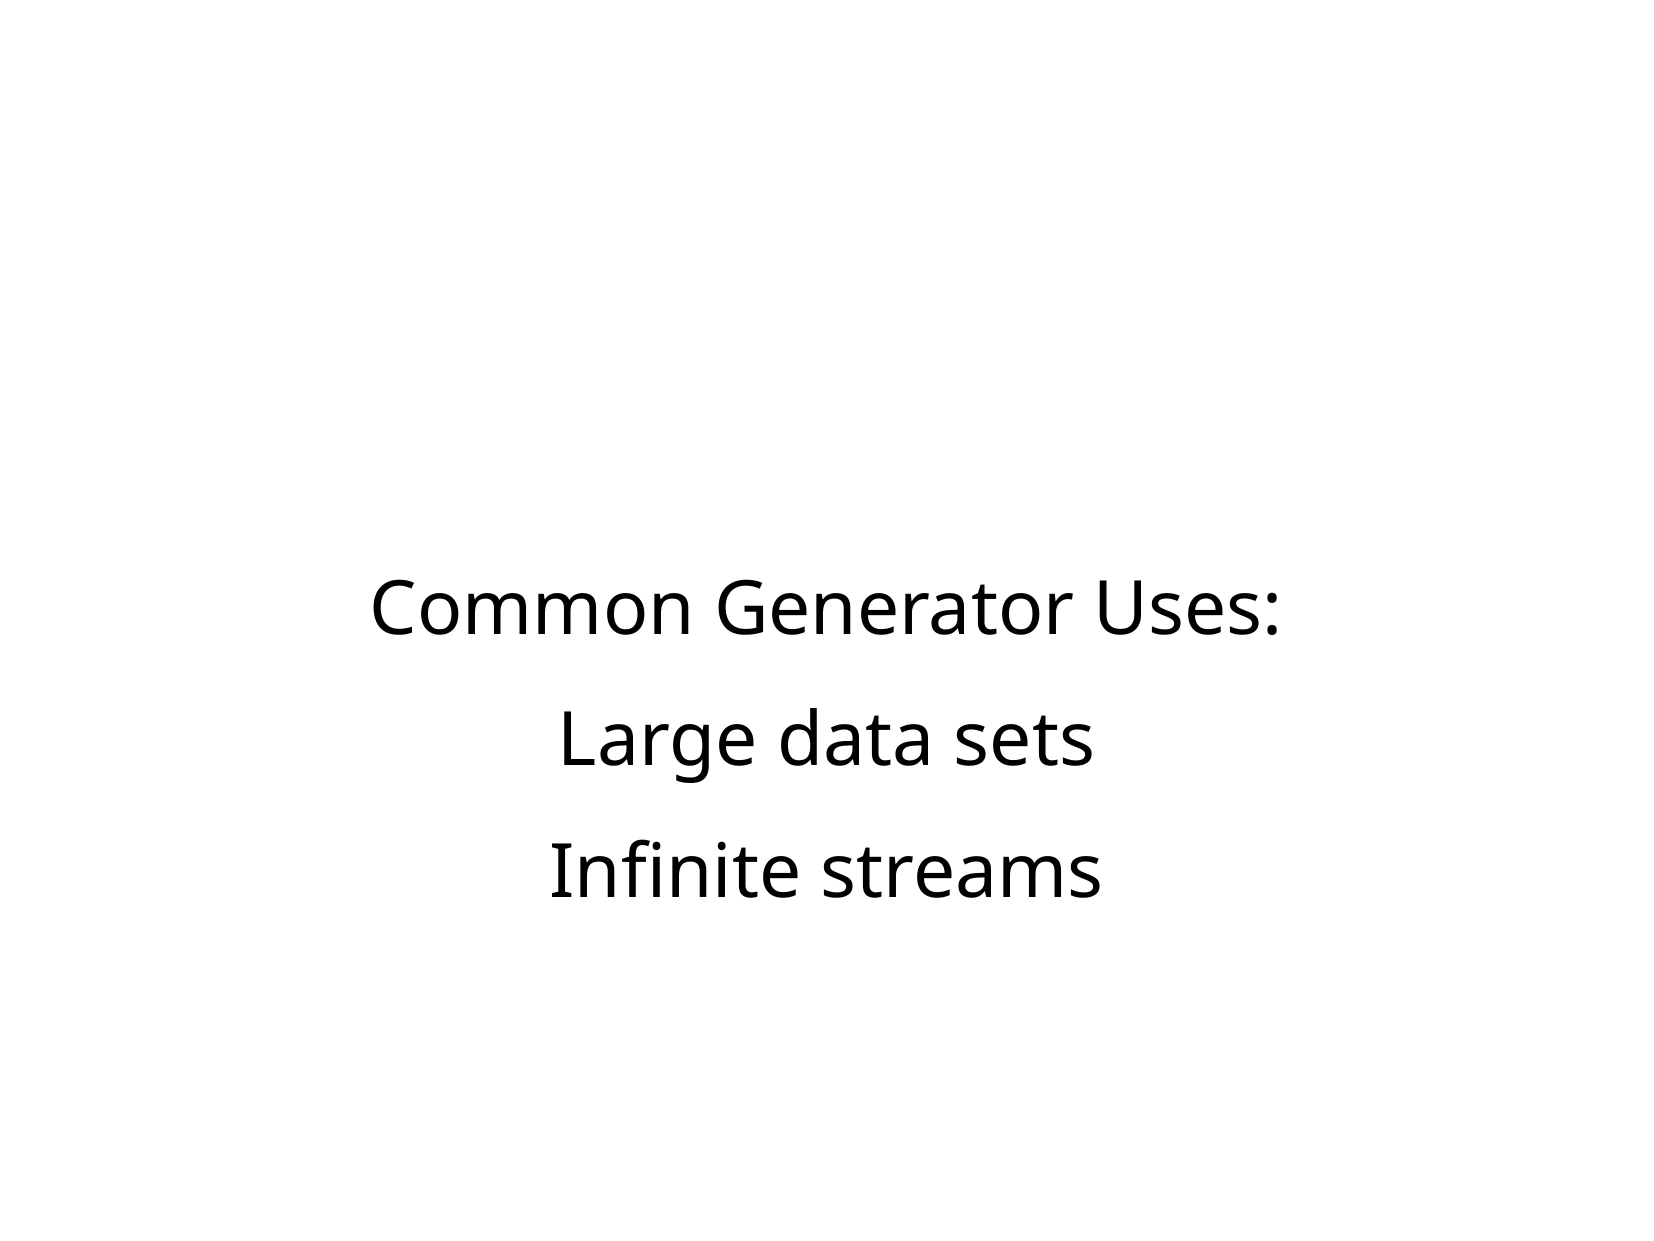

#
Common Generator Uses:
Large data sets
Infinite streams